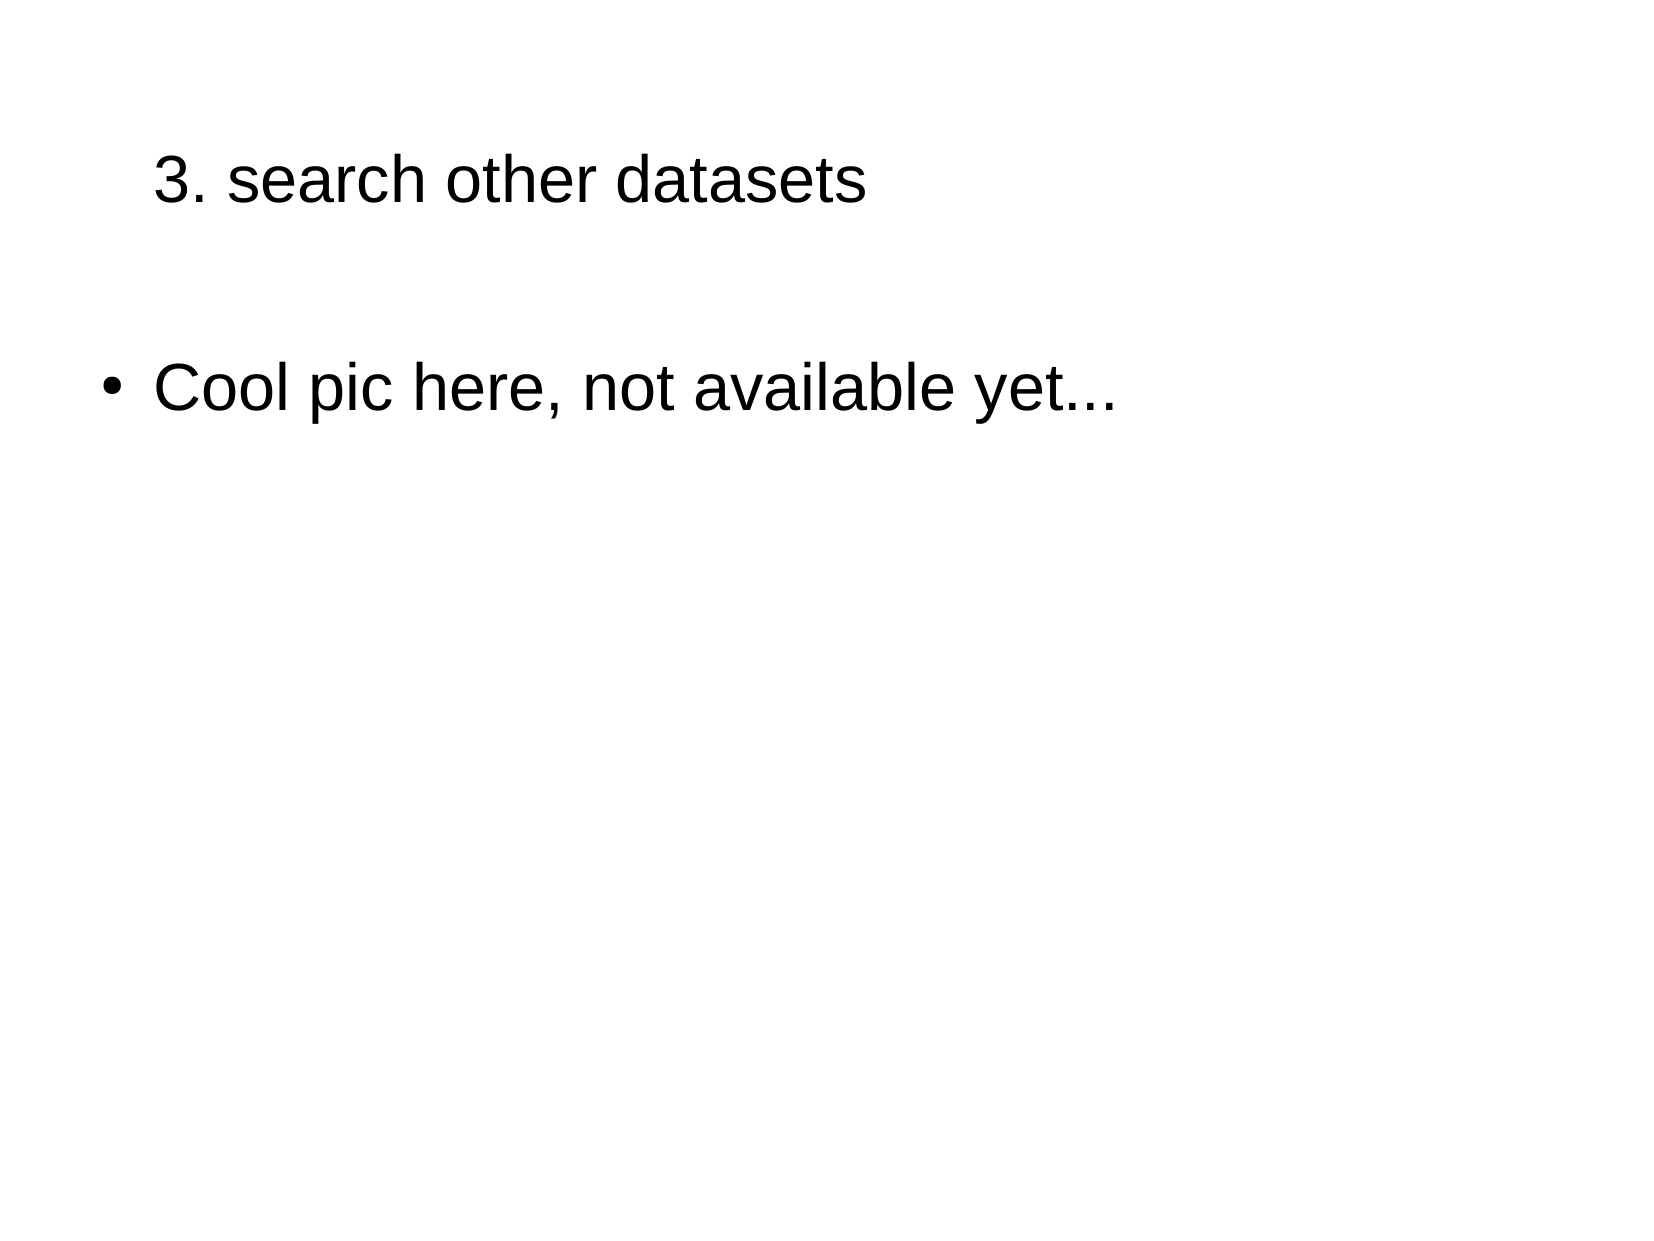

# 3. search other datasets
Cool pic here, not available yet...